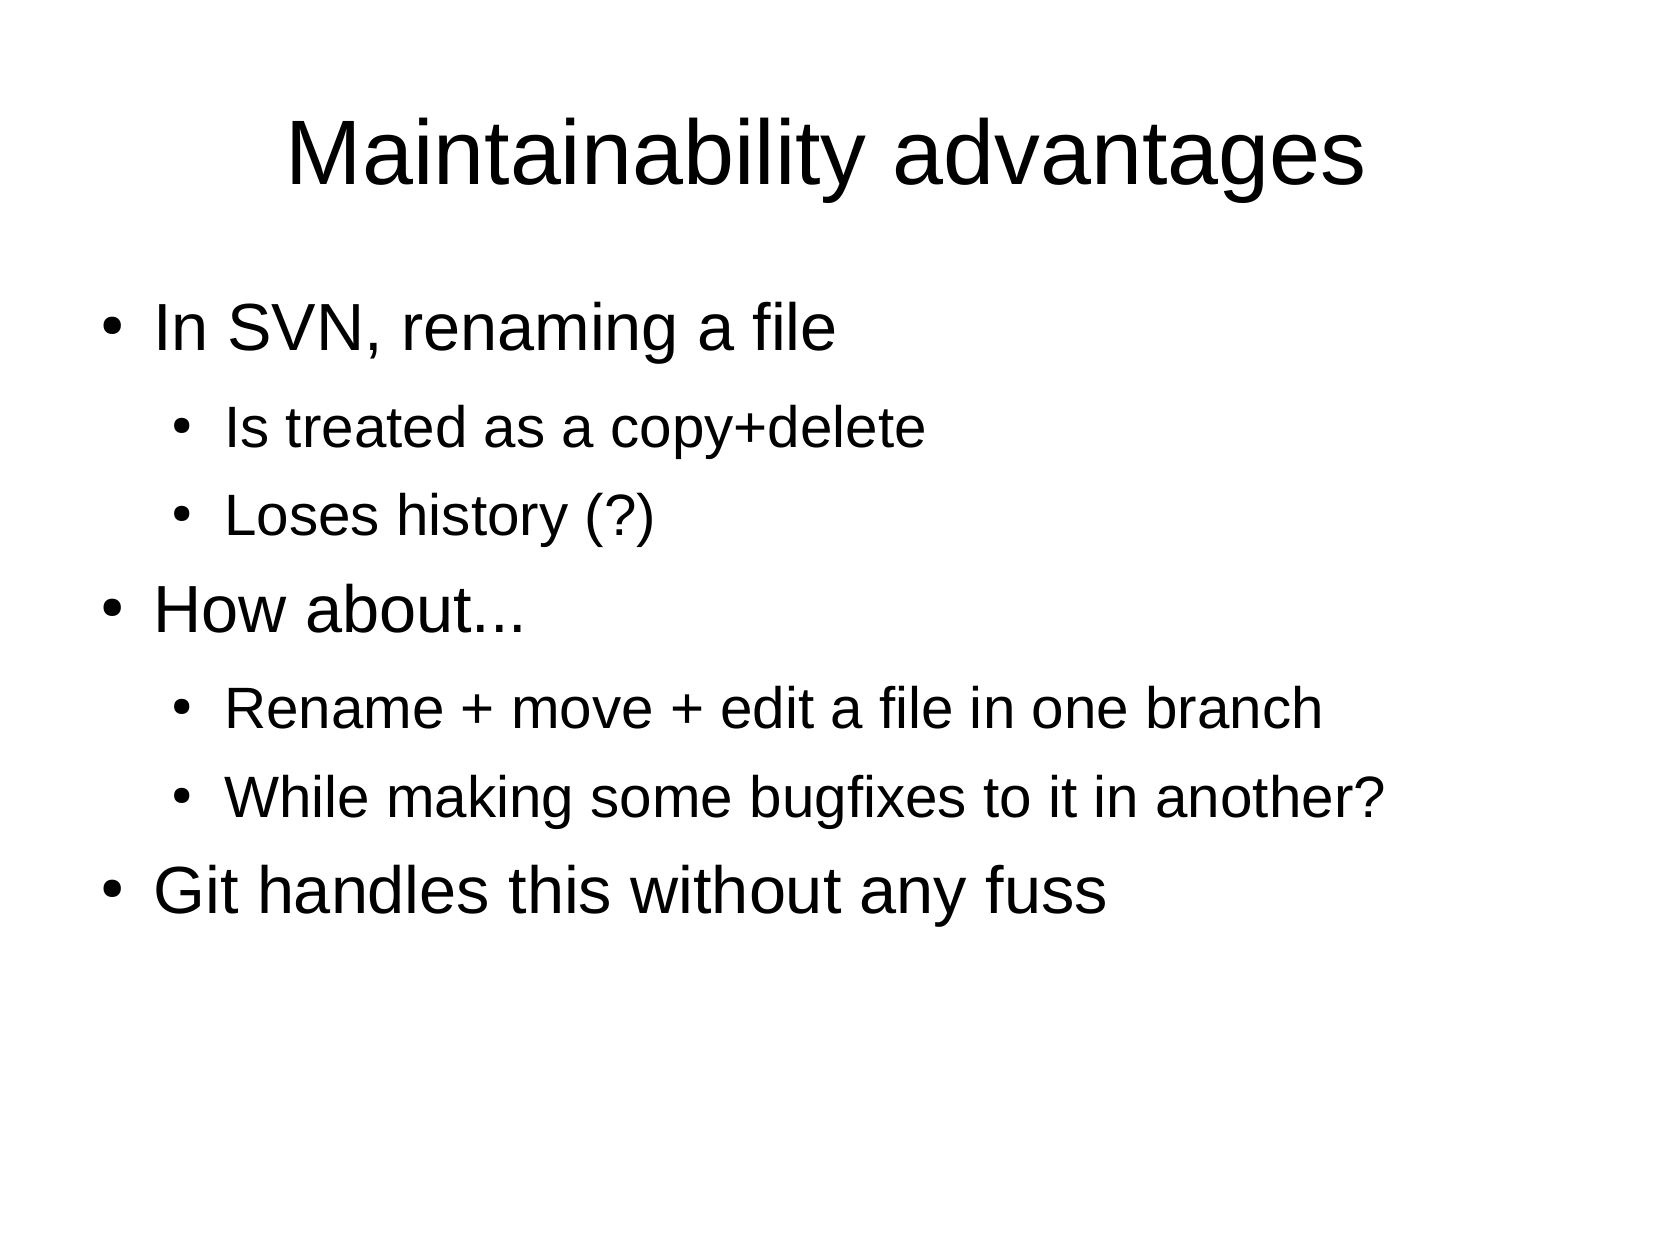

# Maintainability advantages
In SVN, renaming a file
Is treated as a copy+delete
Loses history (?)
How about...
Rename + move + edit a file in one branch
While making some bugfixes to it in another?
Git handles this without any fuss